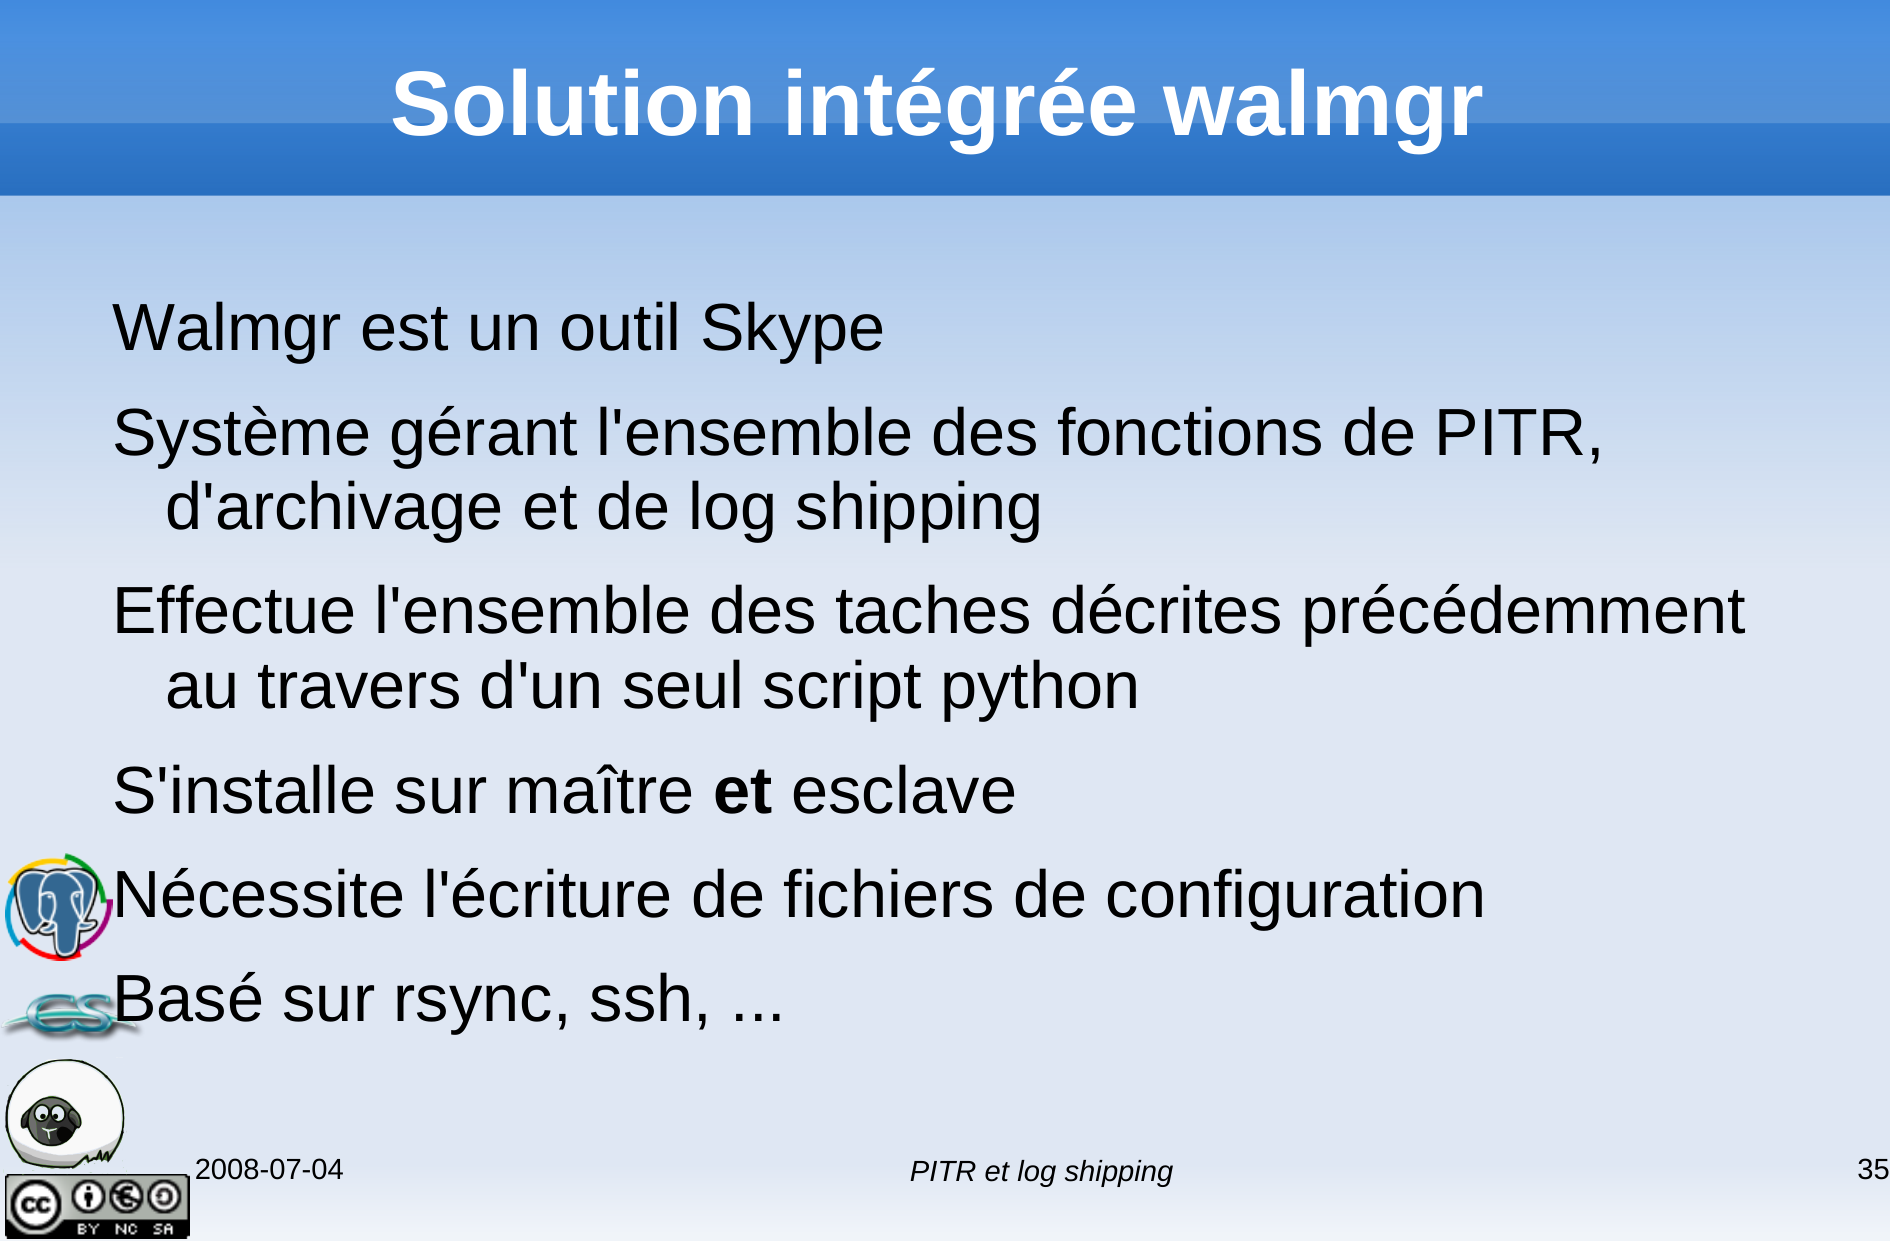

# Solution intégrée walmgr
Walmgr est un outil Skype
Système gérant l'ensemble des fonctions de PITR, d'archivage et de log shipping
Effectue l'ensemble des taches décrites précédemment au travers d'un seul script python
S'installe sur maître et esclave
Nécessite l'écriture de fichiers de configuration
Basé sur rsync, ssh, ...
2008-07-04
35
PITR et log shipping